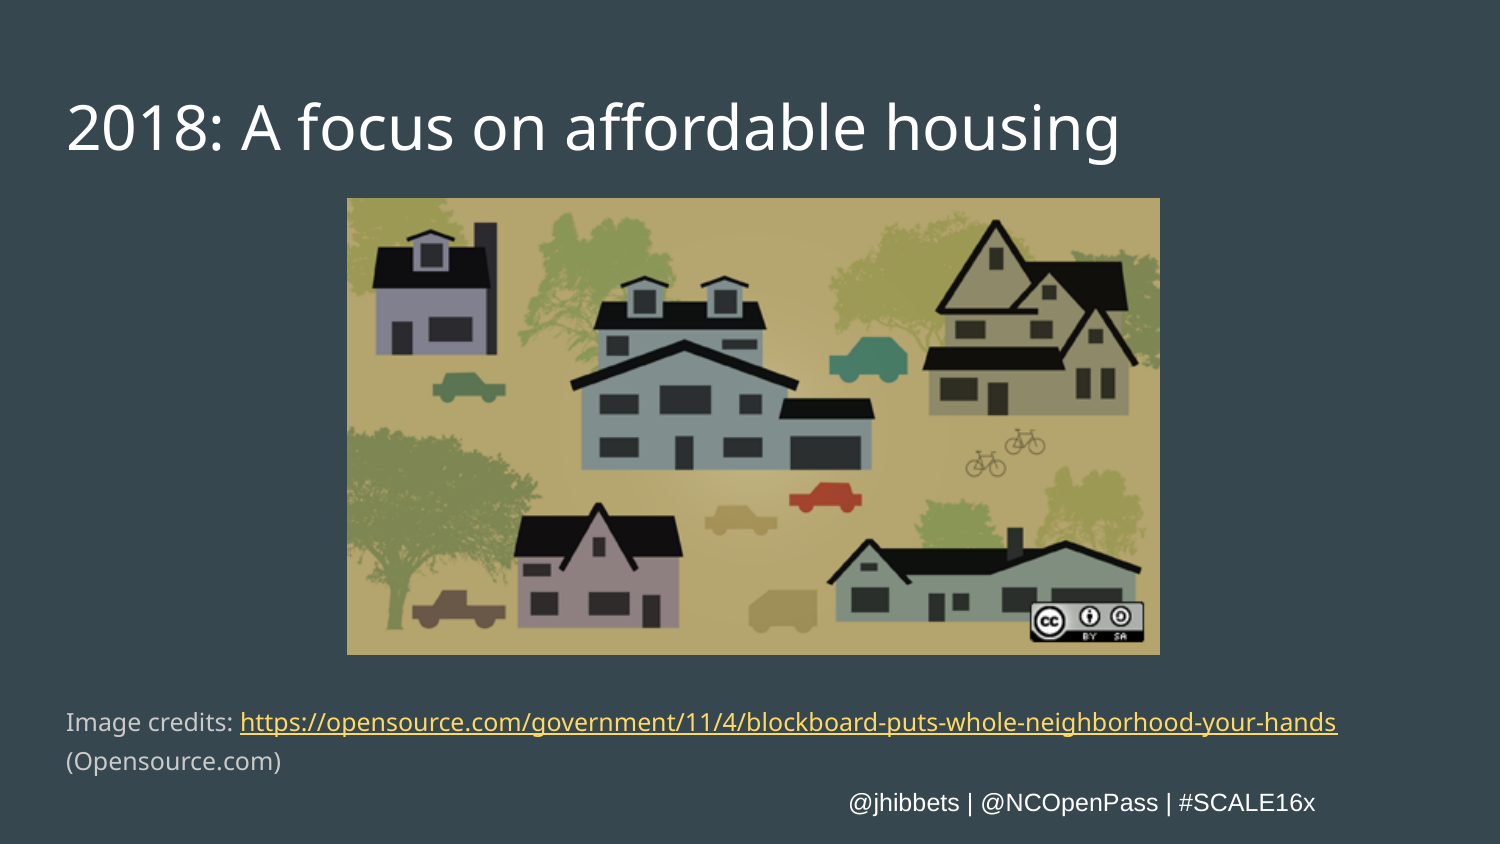

# 2018: A focus on affordable housing
Image credits: https://opensource.com/government/11/4/blockboard-puts-whole-neighborhood-your-hands (Opensource.com)